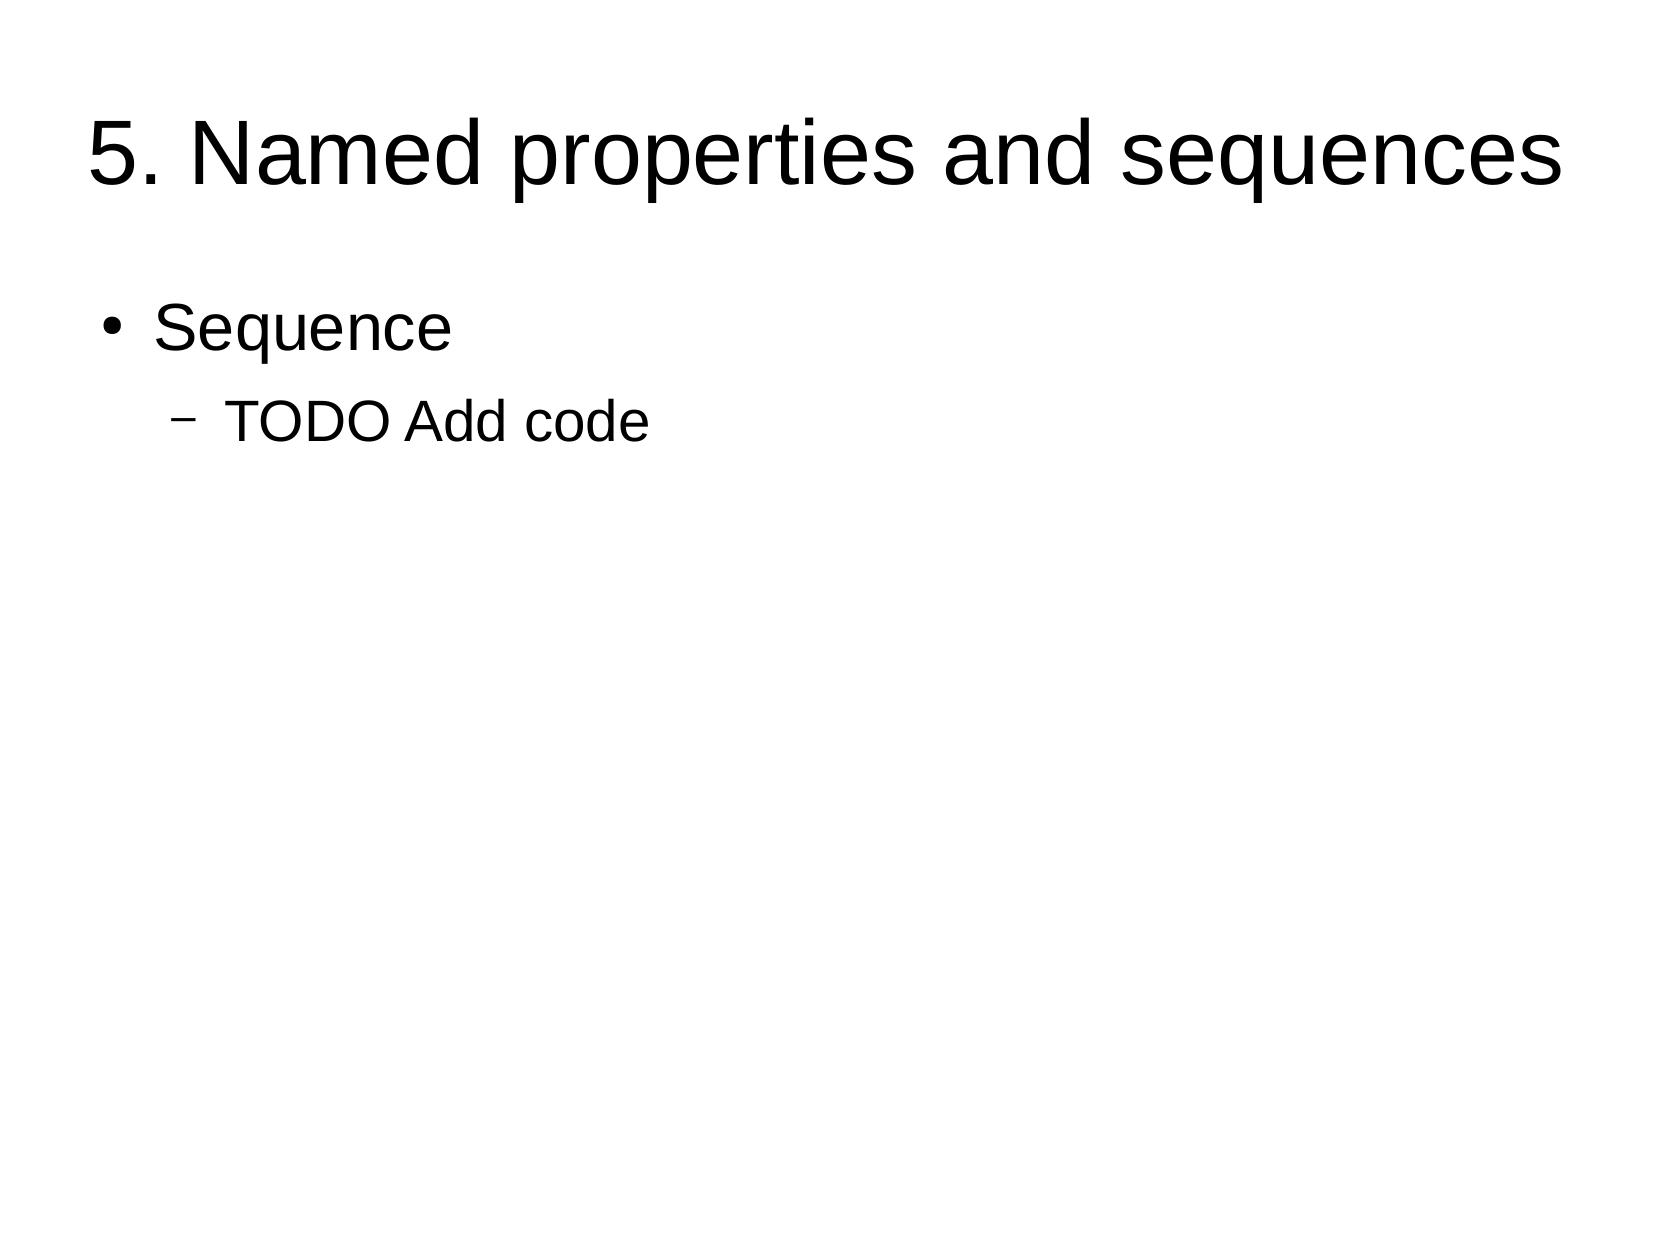

# 5. Named properties and sequences
Sequence
TODO Add code